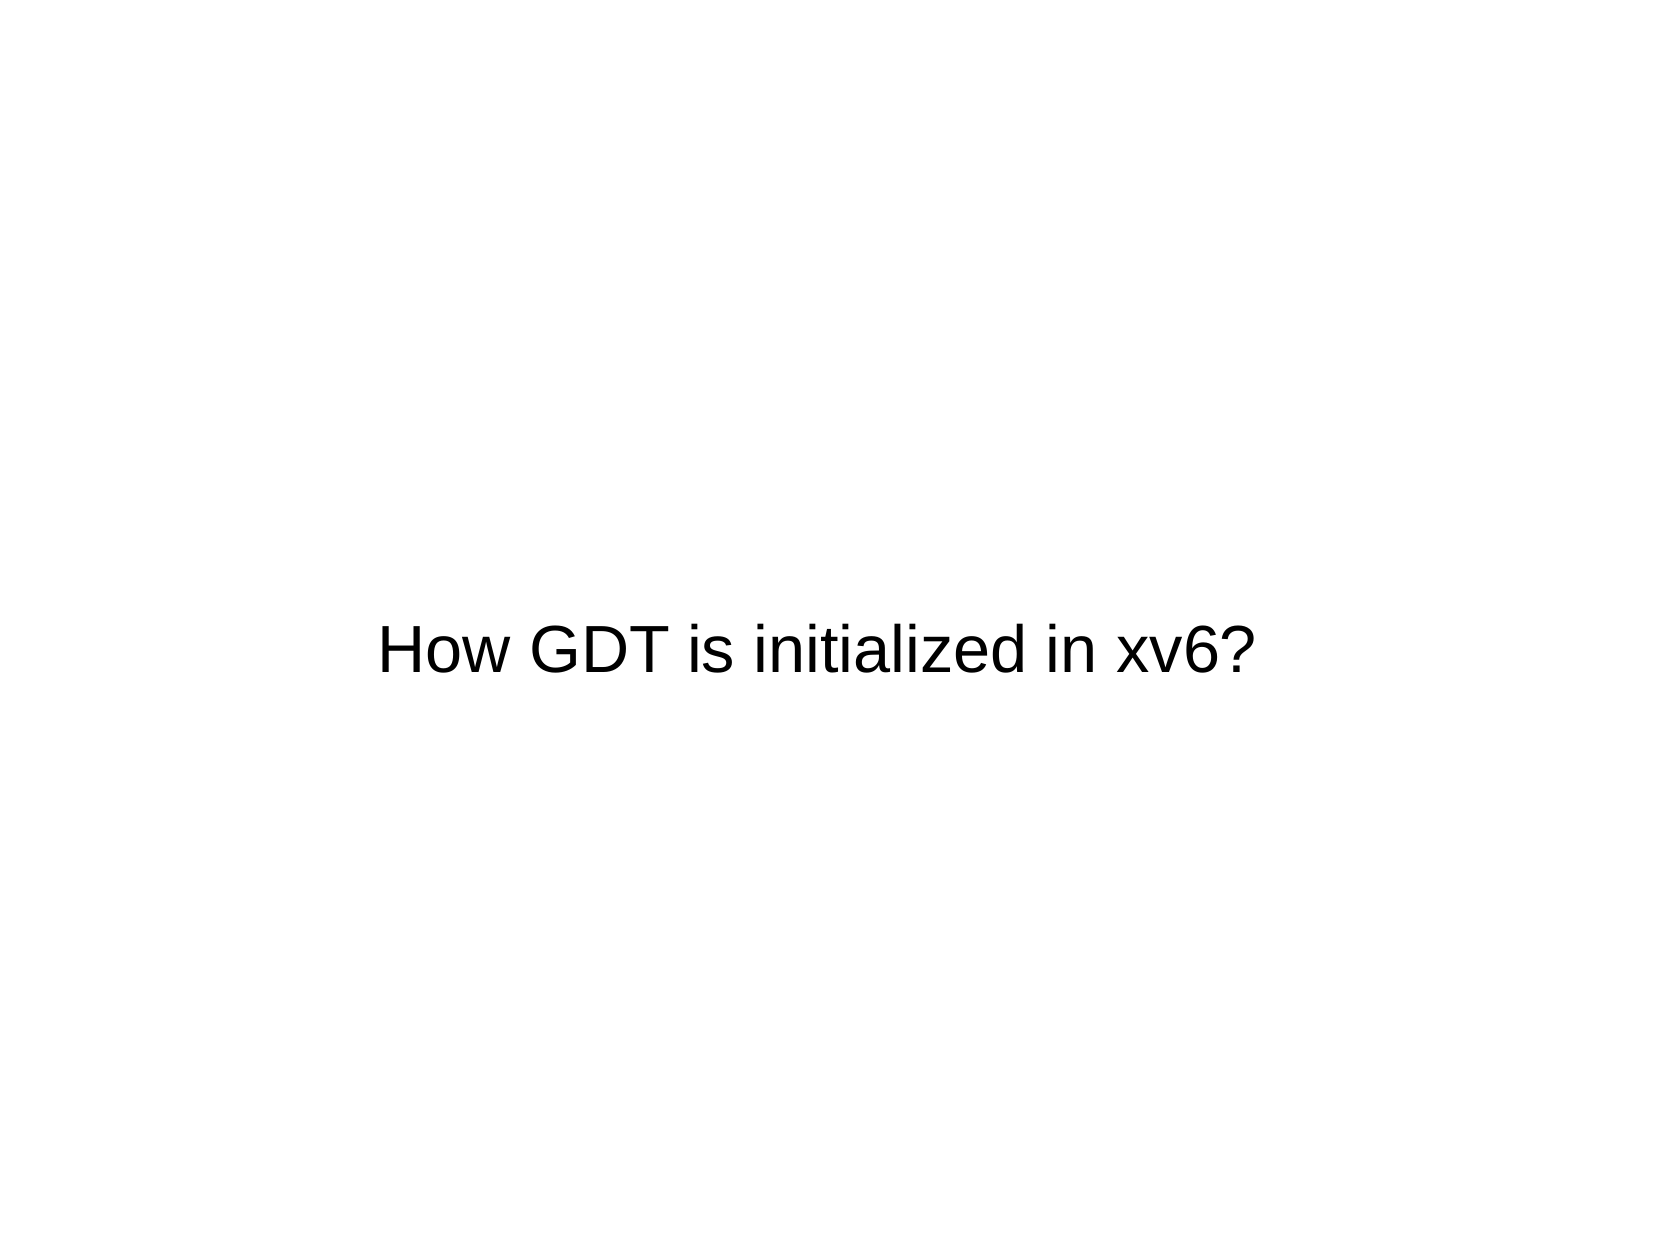

# How GDT is initialized in xv6?